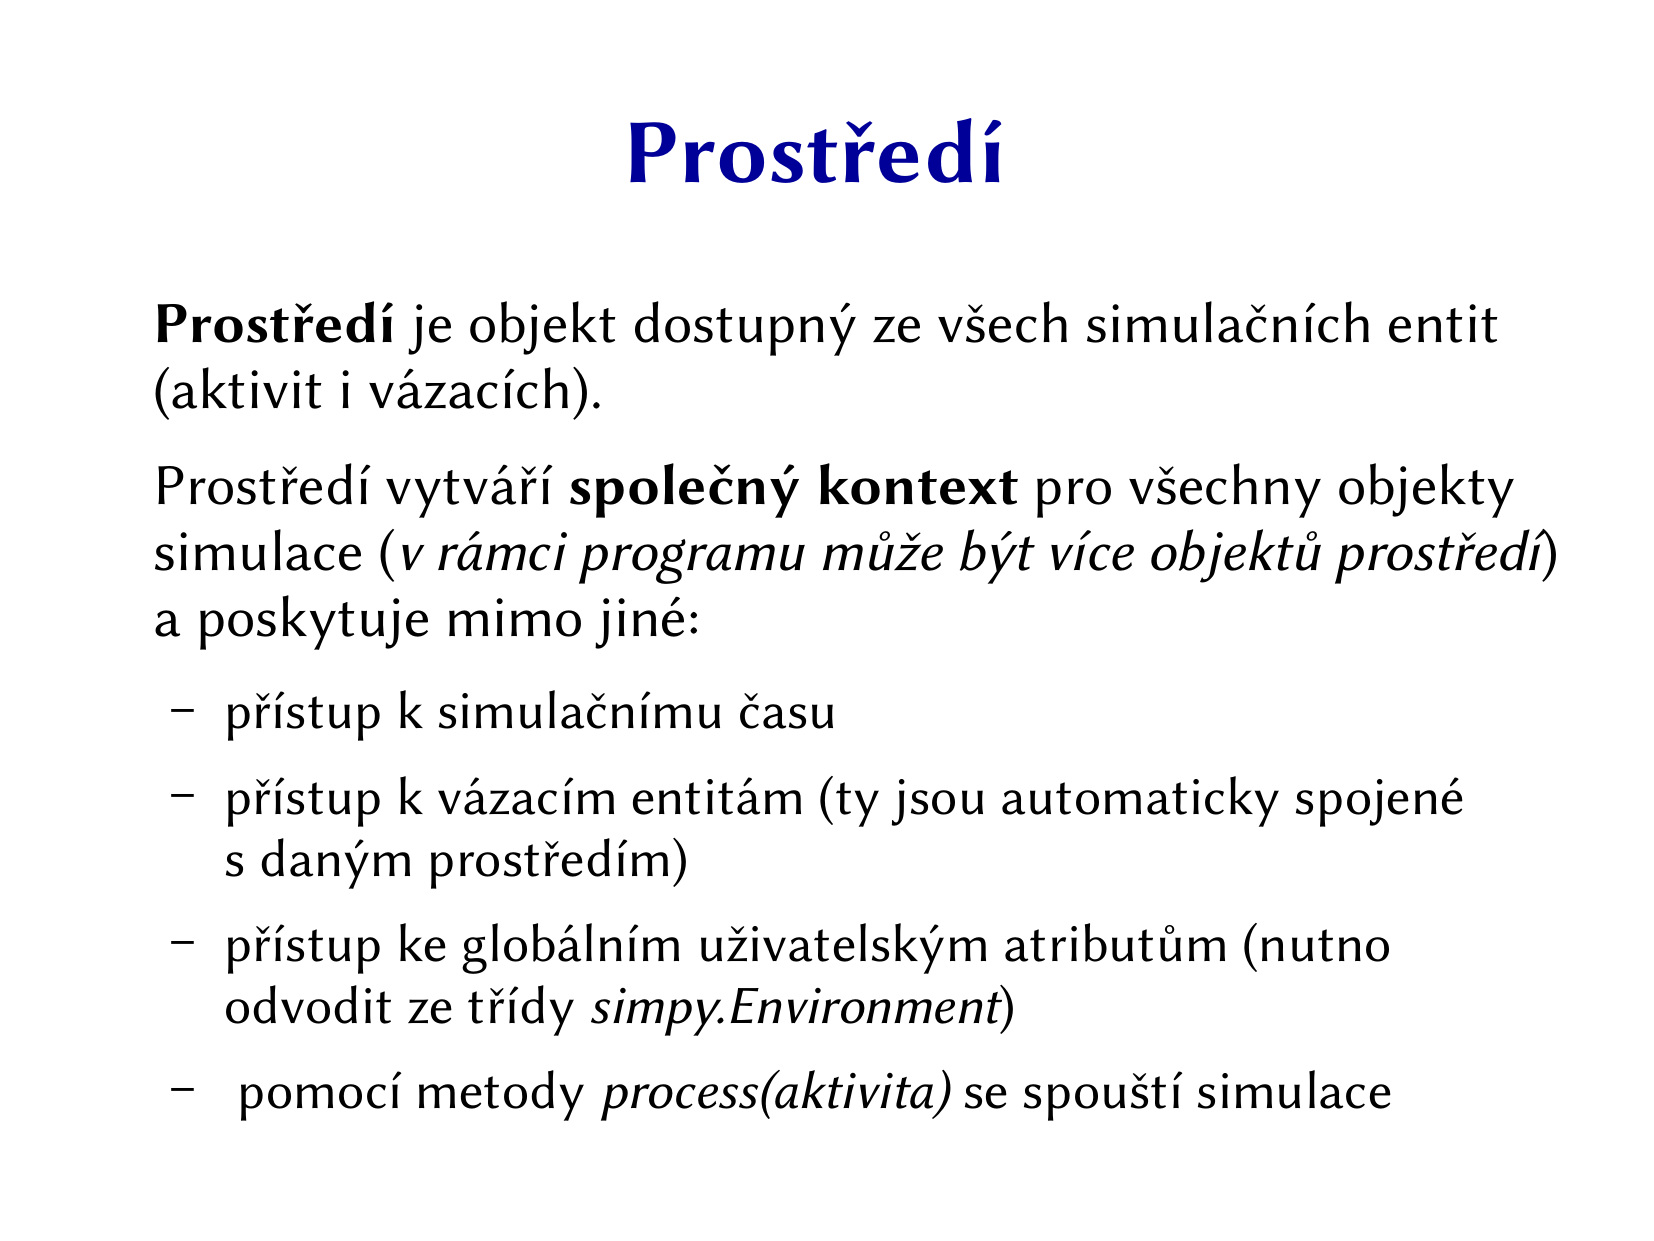

# Prostředí
Prostředí je objekt dostupný ze všech simulačních entit (aktivit i vázacích).
Prostředí vytváří společný kontext pro všechny objekty simulace (v rámci programu může být více objektů prostředí) a poskytuje mimo jiné:
přístup k simulačnímu času
přístup k vázacím entitám (ty jsou automaticky spojené
s daným prostředím)
přístup ke globálním uživatelským atributům (nutno odvodit ze třídy simpy.Environment)
 pomocí metody process(aktivita) se spouští simulace